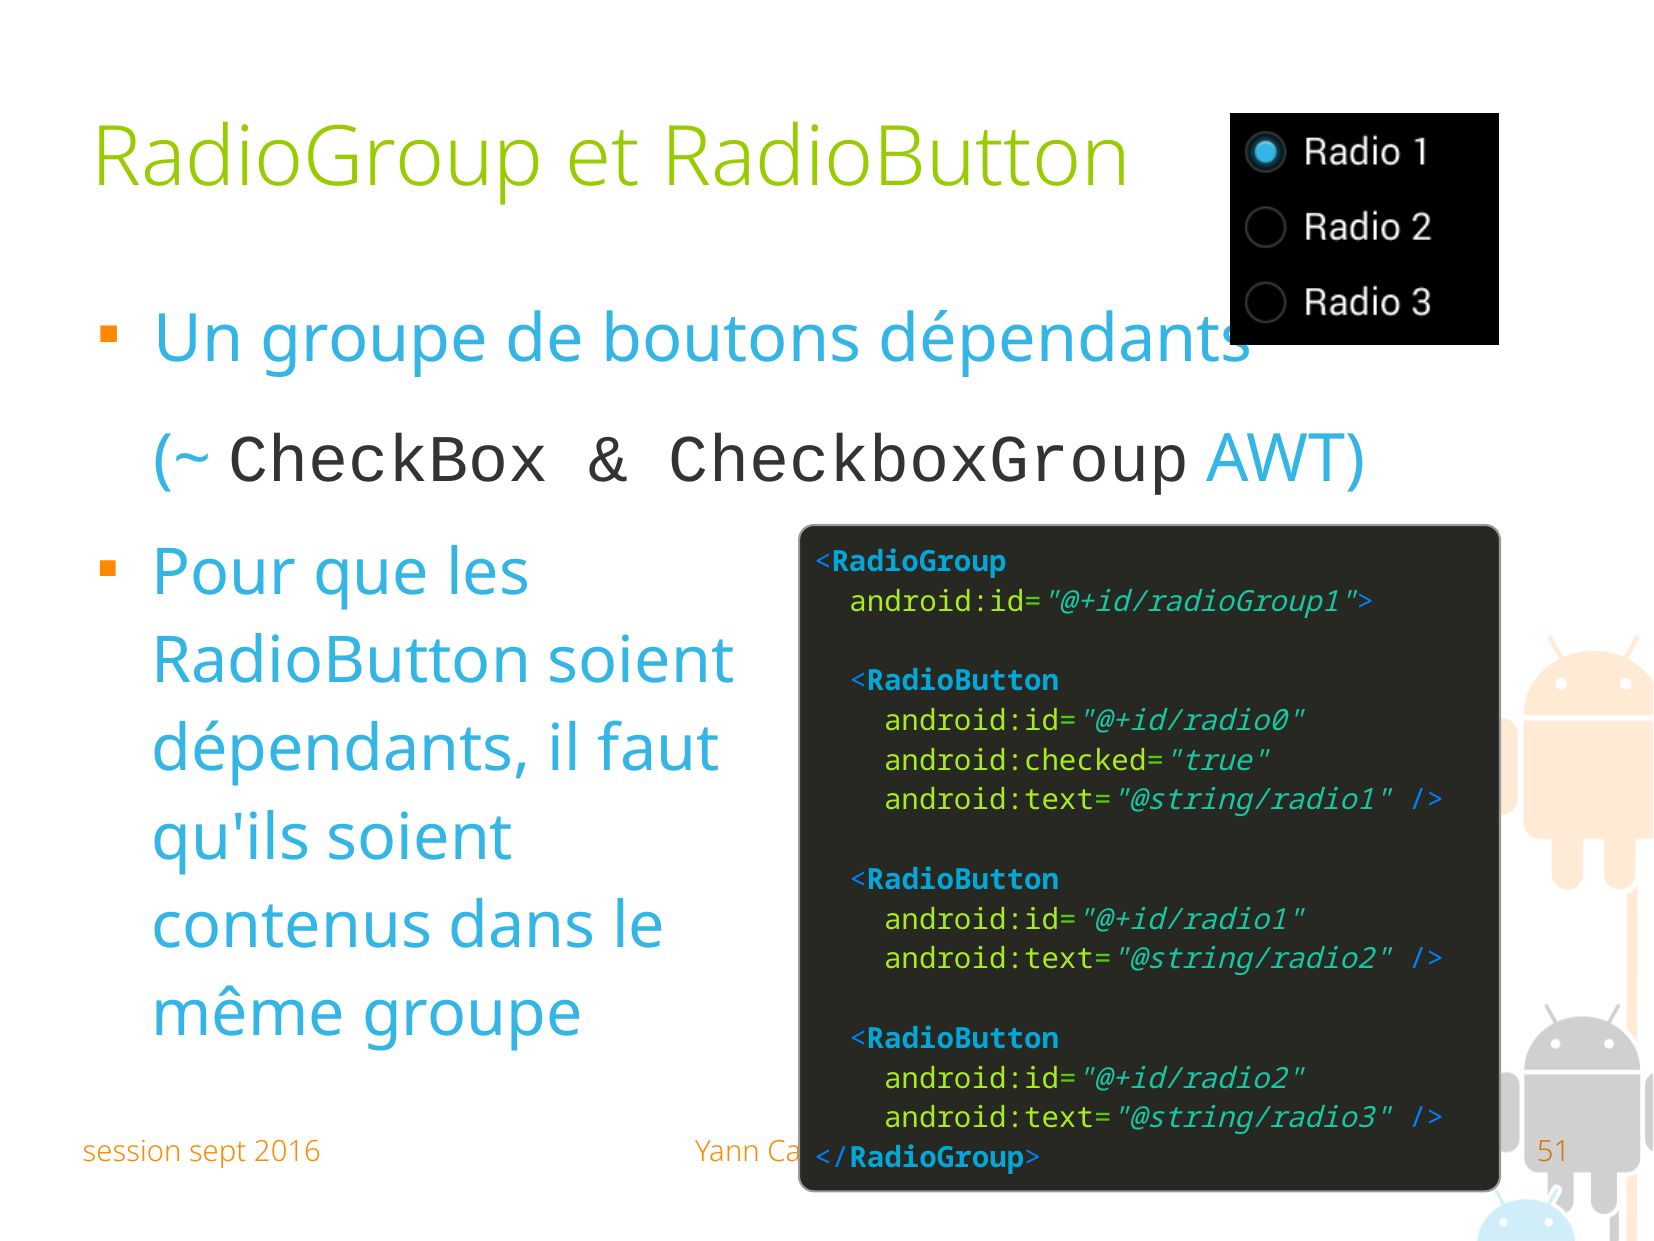

# RadioGroup et RadioButton
Un groupe de boutons dépendants
(~ CheckBox & CheckboxGroup AWT)
Pour que les RadioButton soient dépendants, il faut qu'ils soient contenus dans le même groupe
<RadioGroup
 android:id="@+id/radioGroup1">
 <RadioButton
 android:id="@+id/radio0"
 android:checked="true"
 android:text="@string/radio1" />
 <RadioButton
 android:id="@+id/radio1"
 android:text="@string/radio2" />
 <RadioButton
 android:id="@+id/radio2"
 android:text="@string/radio3" />
</RadioGroup>
session sept 2016
Yann Caron (c) 2014
51